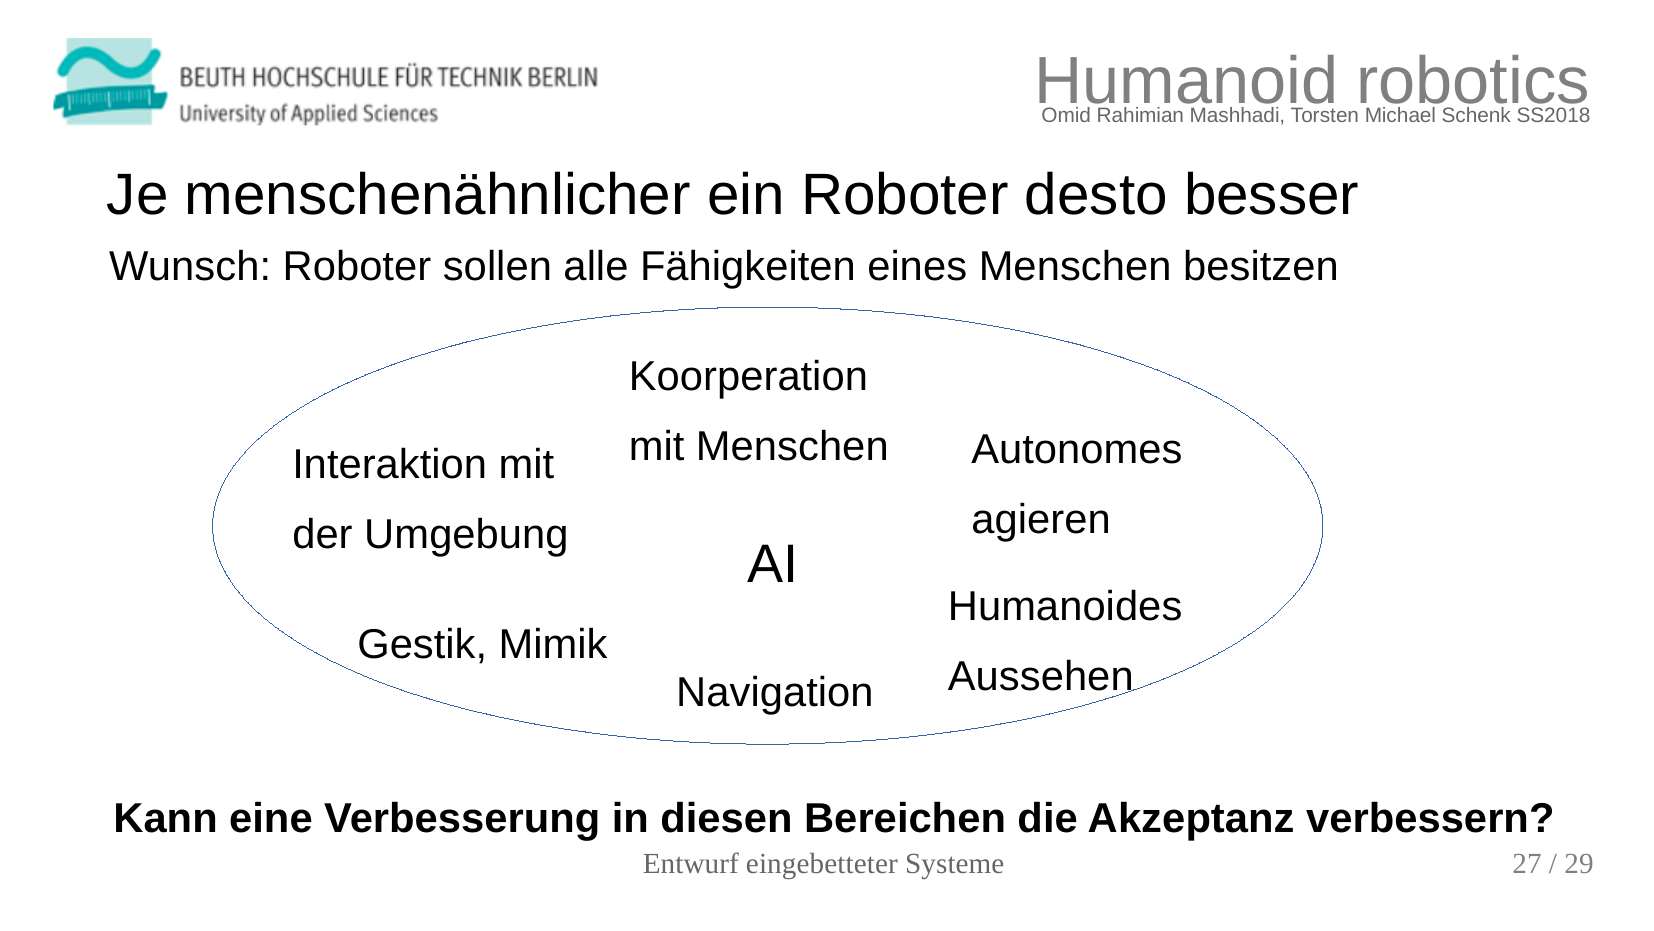

#
Humanoid robotics
Omid Rahimian Mashhadi, Torsten Michael Schenk SS2018
Je menschenähnlicher ein Roboter desto besser
Wunsch: Roboter sollen alle Fähigkeiten eines Menschen besitzen
Koorperation mit Menschen
Autonomes
agieren
Interaktion mit
der Umgebung
AI
Humanoides Aussehen
Gestik, Mimik
Navigation
Kann eine Verbesserung in diesen Bereichen die Akzeptanz verbessern?
 / 29
Entwurf eingebetteter Systeme
27